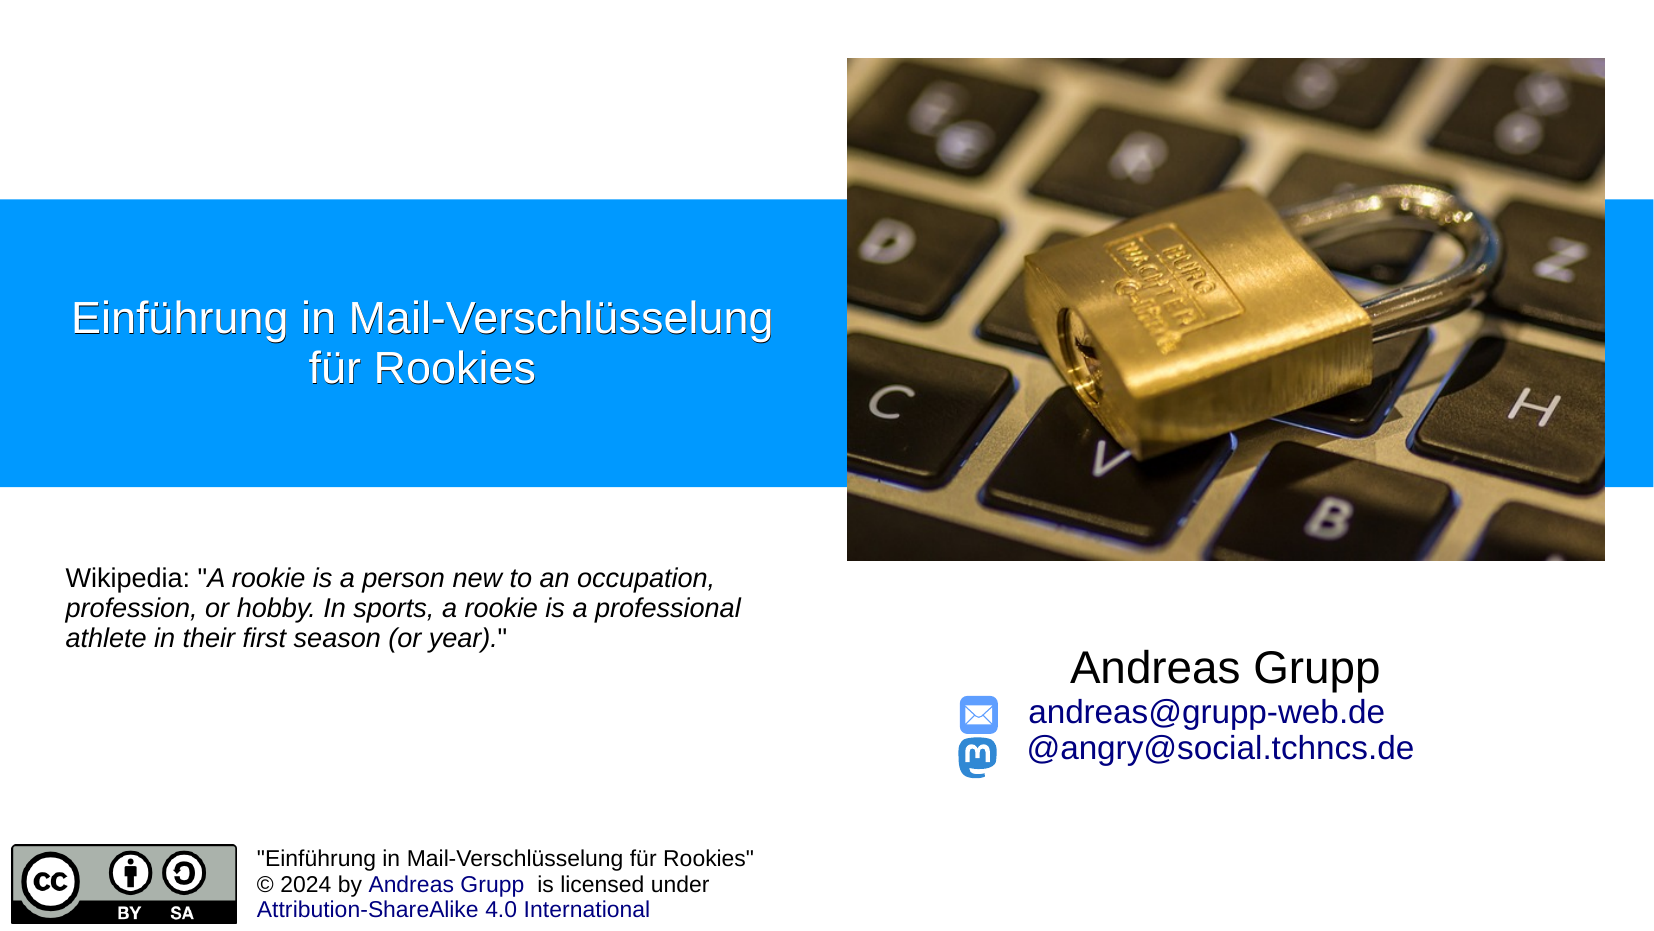

# Einführung in Mail-Verschlüsselung für Rookies
Wikipedia: "A rookie is a person new to an occupation, profession, or hobby. In sports, a rookie is a professional athlete in their first season (or year)."
Andreas Grupp
andreas@grupp-web.de
@angry@social.tchncs.de
"Einführung in Mail-Verschlüsselung für Rookies"
© 2024 by Andreas Grupp is licensed under Attribution-ShareAlike 4.0 International